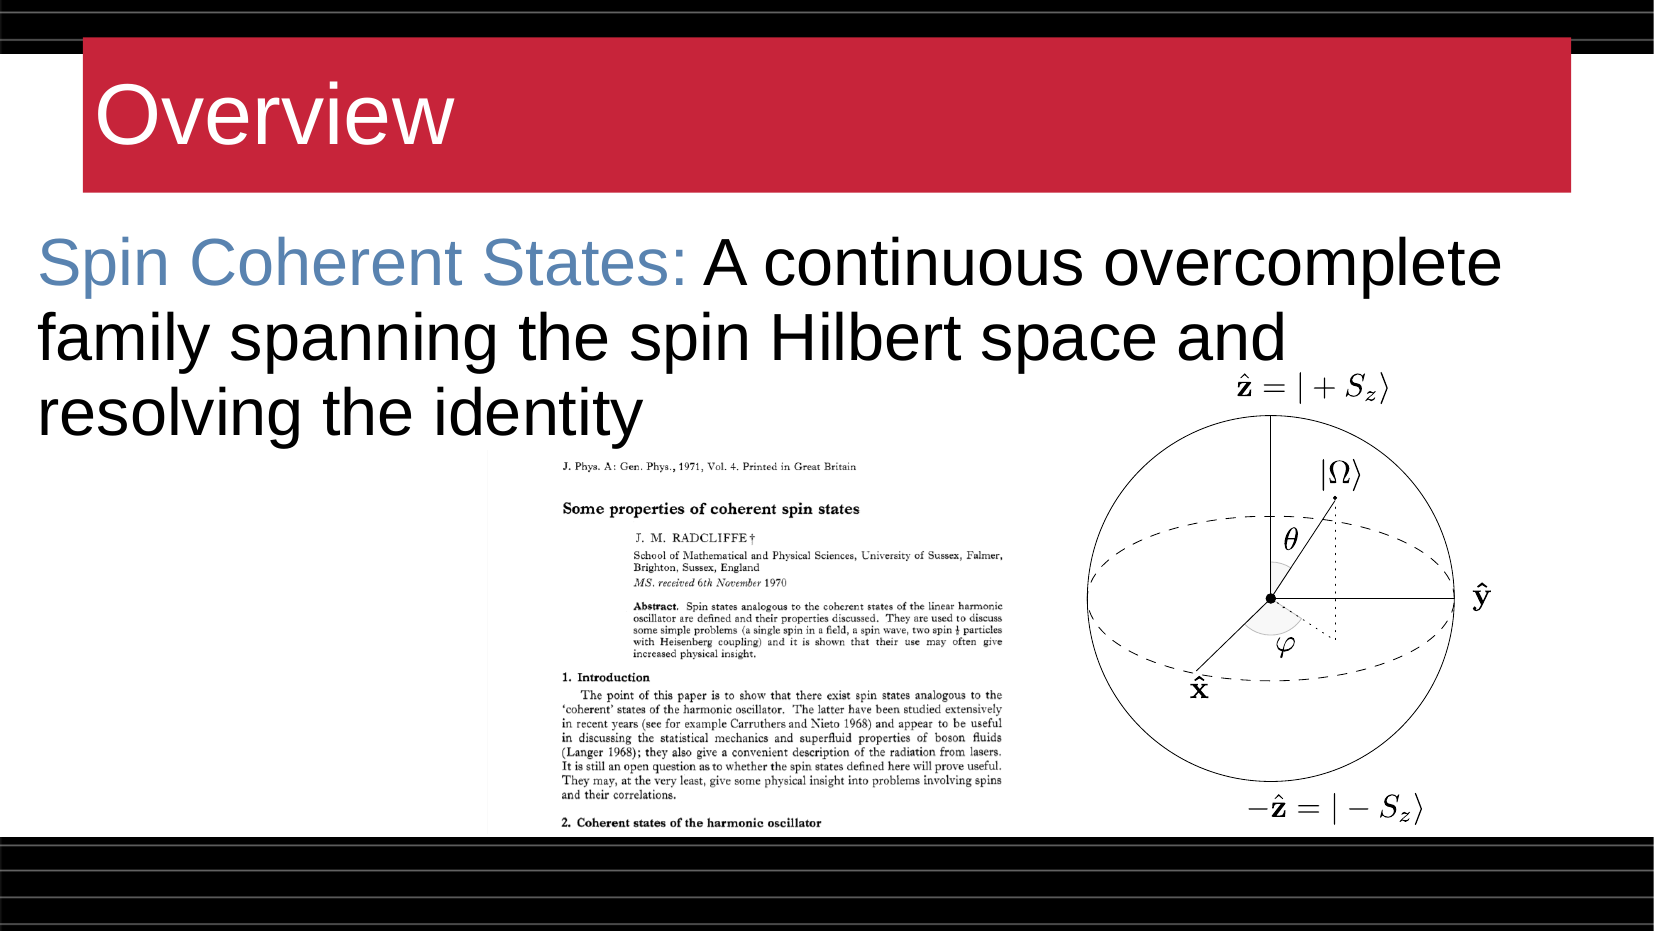

Overview
# Spin Coherent States: A continuous overcomplete family spanning the spin Hilbert space and resolving the identity